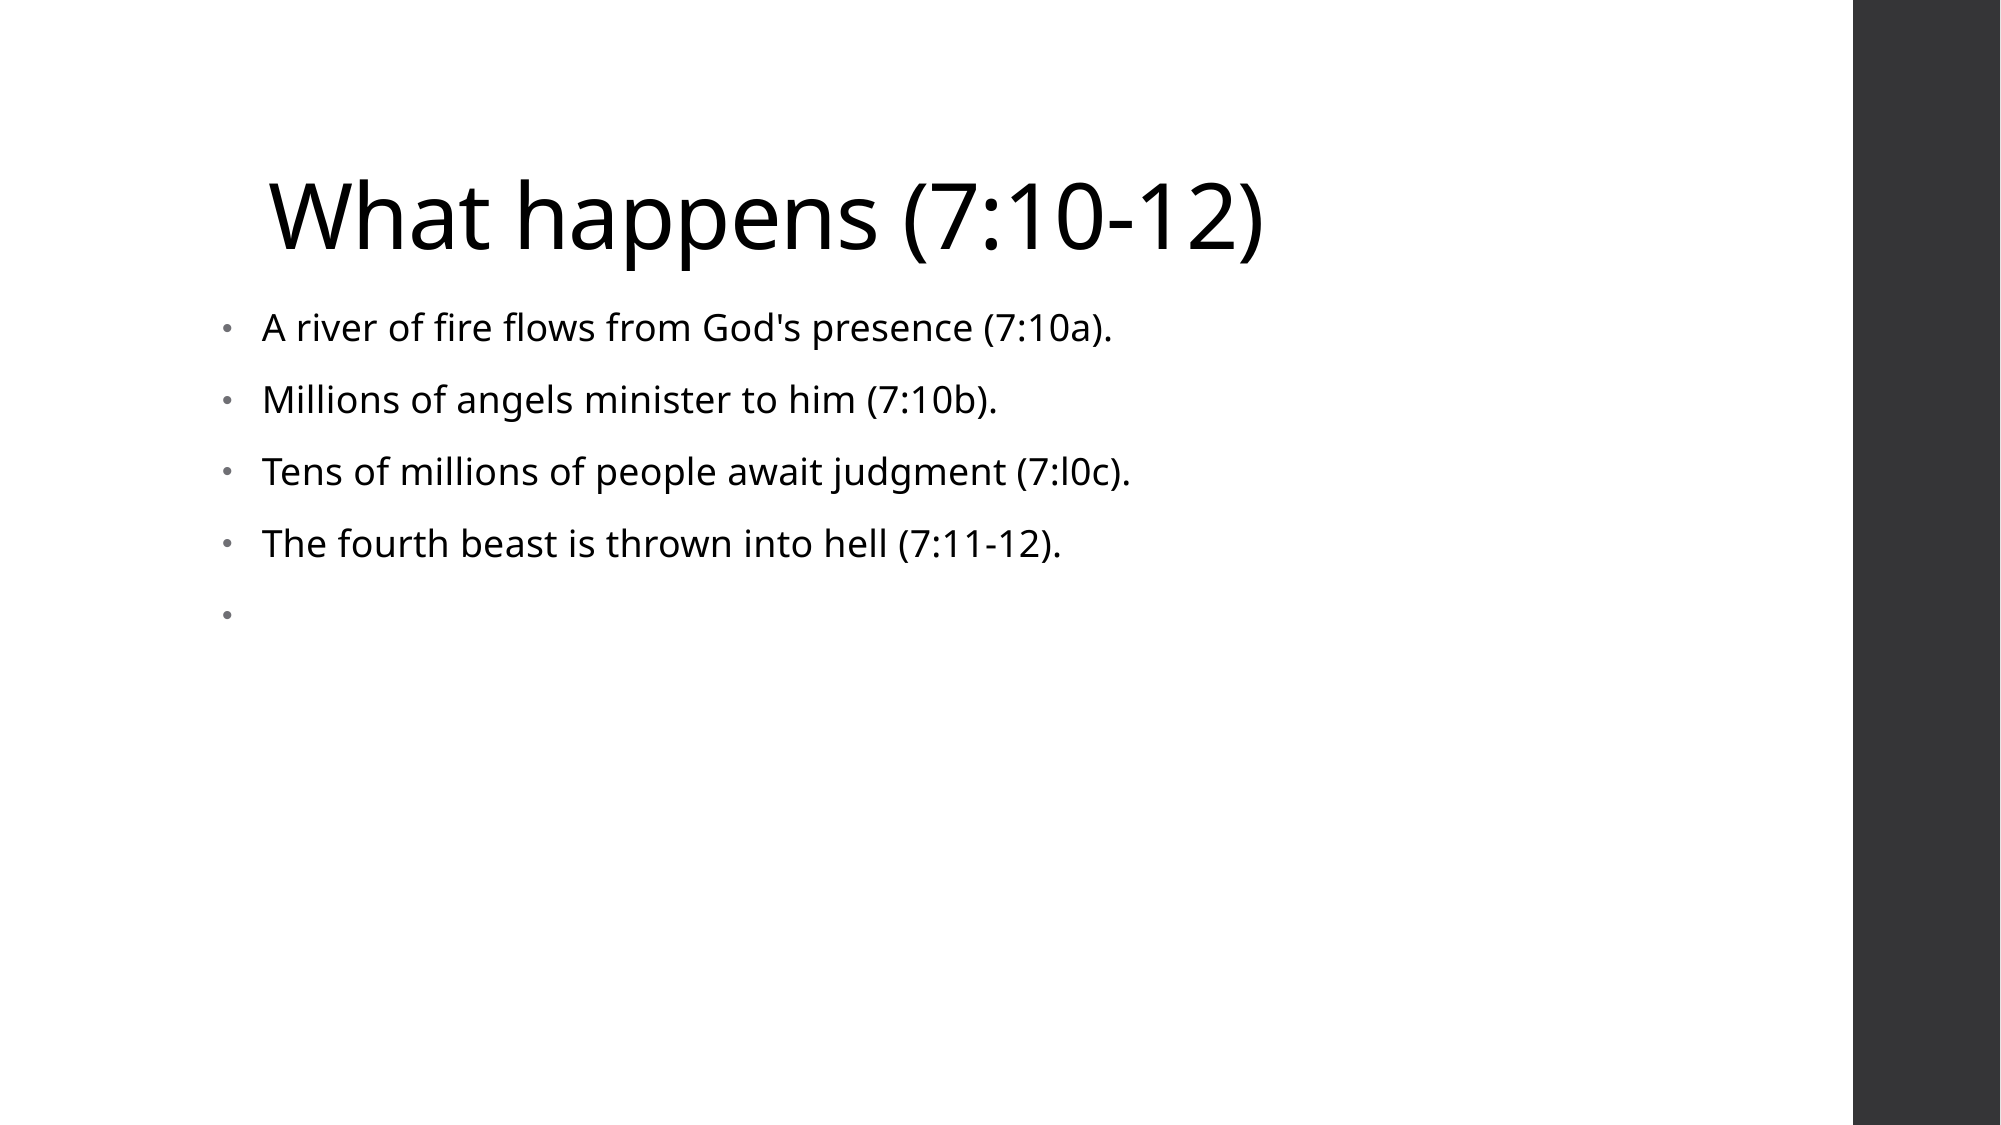

# What happens (7:10-12)
 A river of fire flows from God's presence (7:10a).
 Millions of angels minister to him (7:10b).
 Tens of millions of people await judgment (7:l0c).
 The fourth beast is thrown into hell (7:11-12).